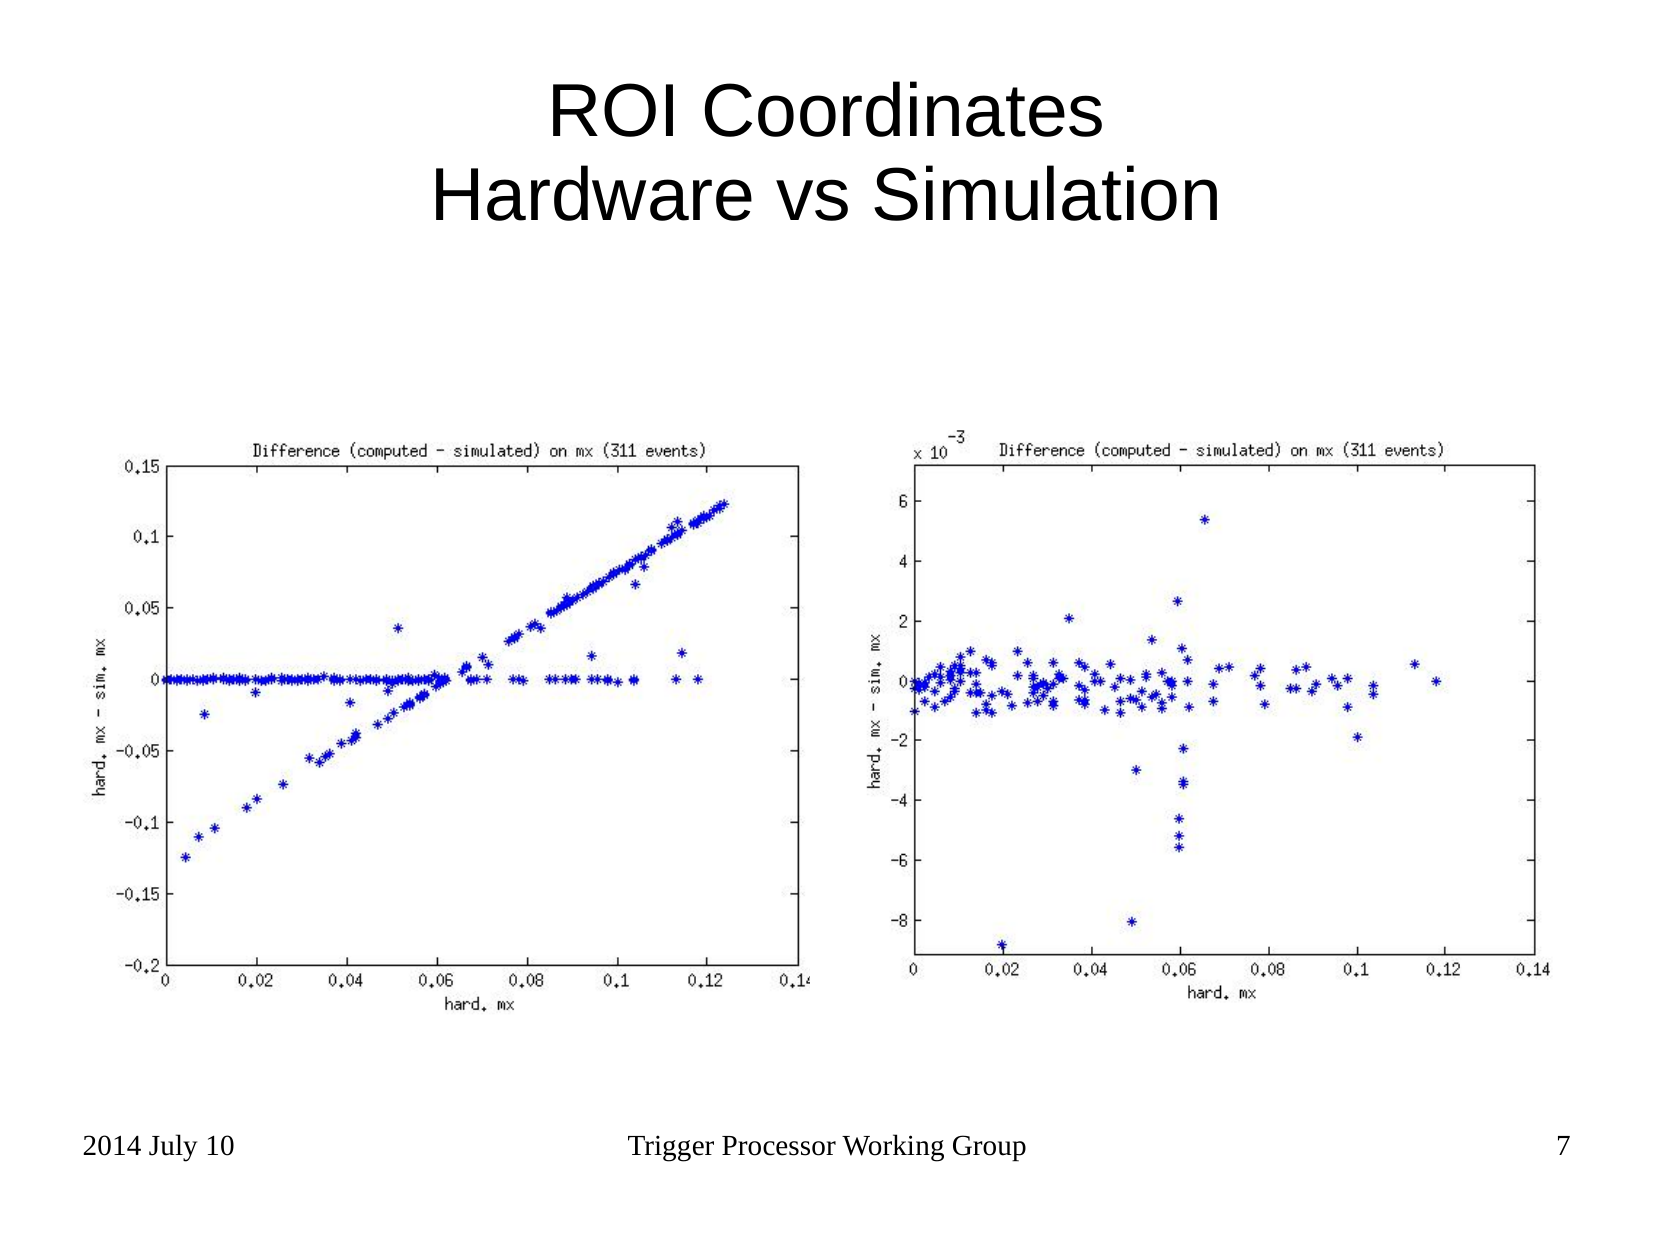

# ROI Coordinates Hardware vs Simulation
2014 July 10
Trigger Processor Working Group
7